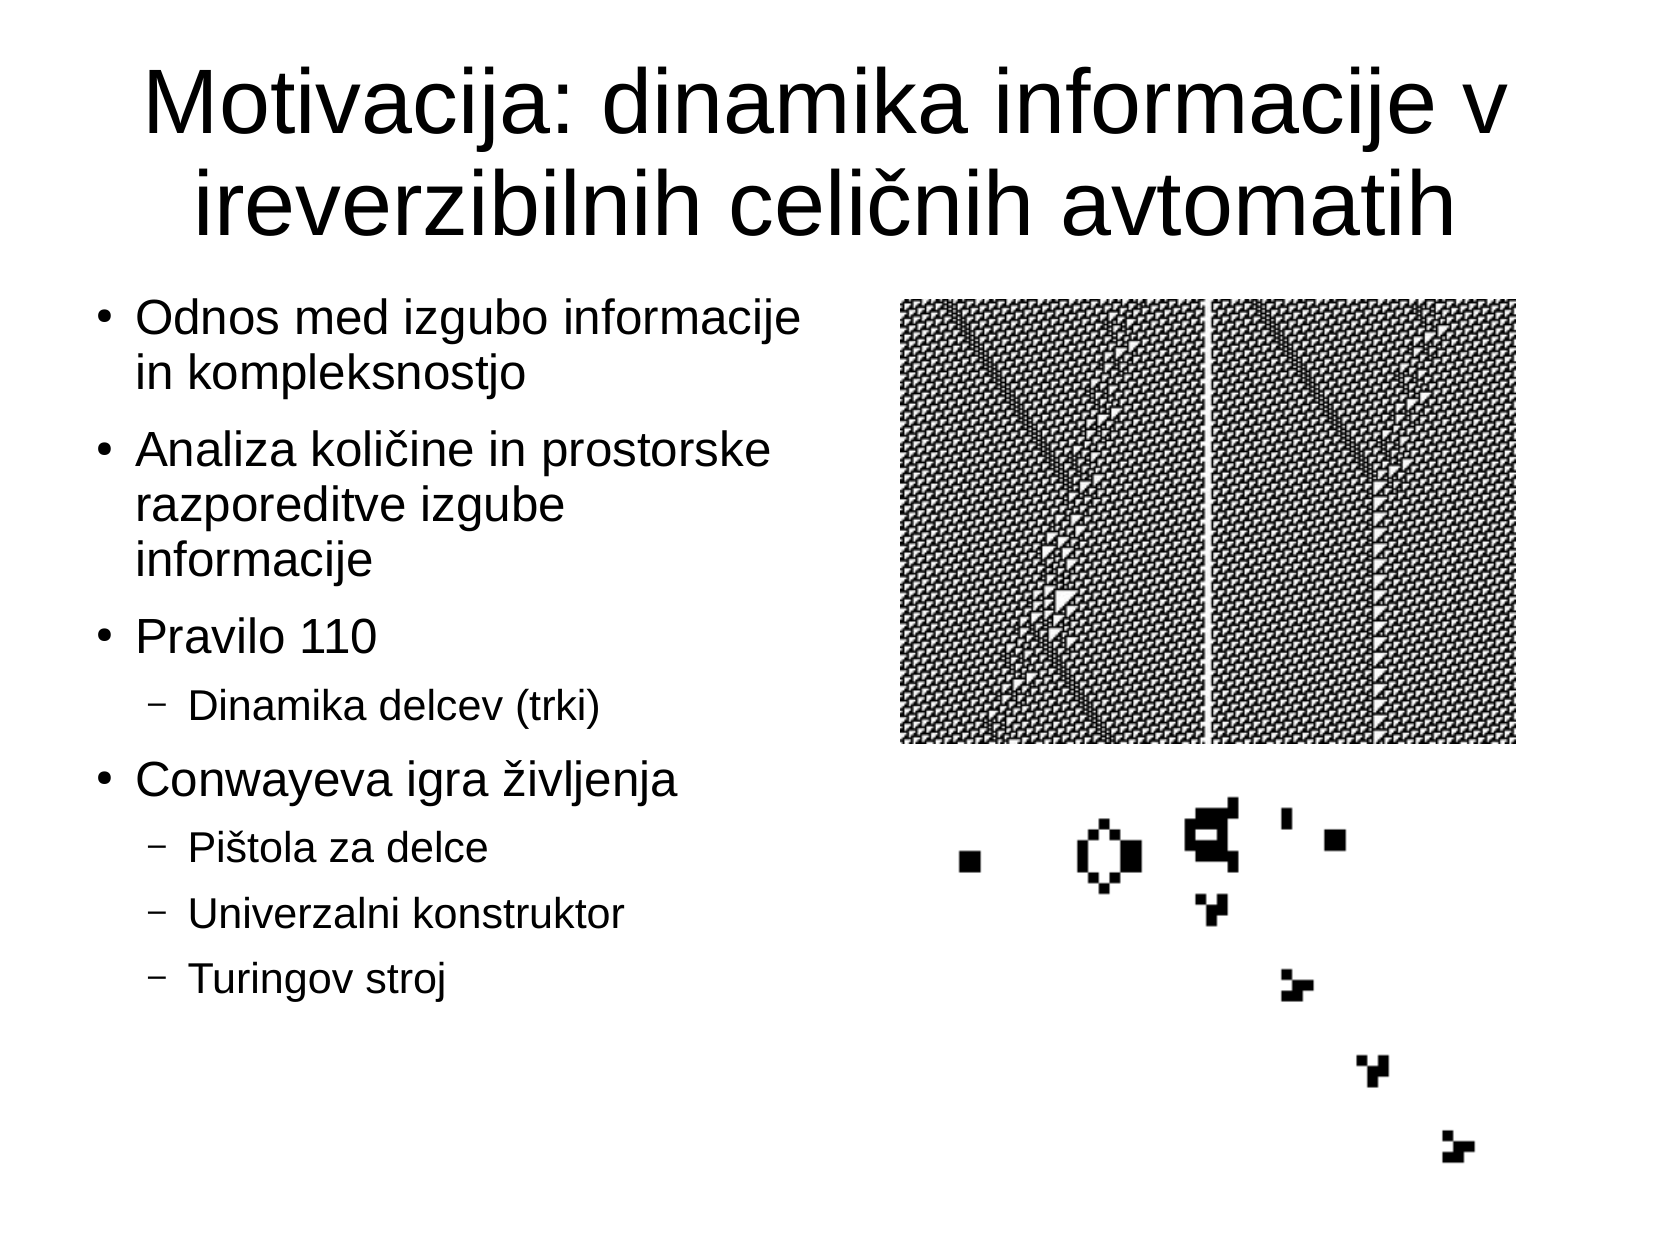

# Motivacija: dinamika informacije v ireverzibilnih celičnih avtomatih
Odnos med izgubo informacije in kompleksnostjo
Analiza količine in prostorske razporeditve izgube informacije
Pravilo 110
Dinamika delcev (trki)
Conwayeva igra življenja
Pištola za delce
Univerzalni konstruktor
Turingov stroj